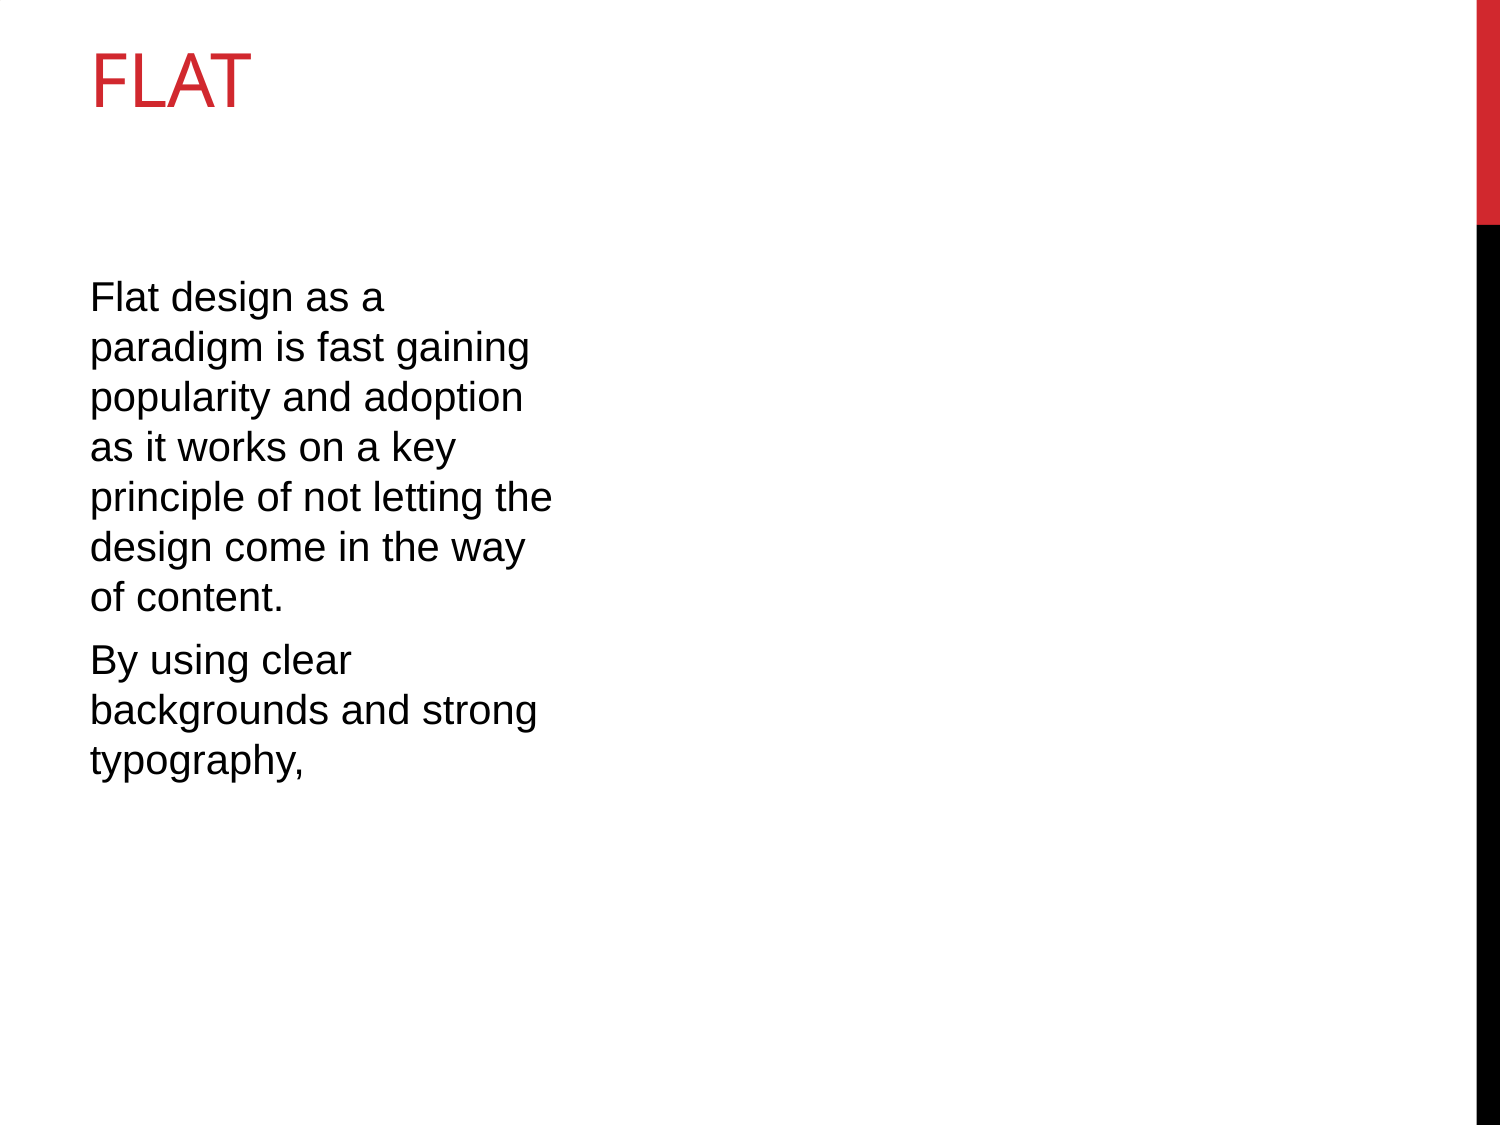

FLAT
# Flat design as a paradigm is fast gaining popularity and adoption as it works on a key principle of not letting the design come in the way of content.
By using clear backgrounds and strong typography,